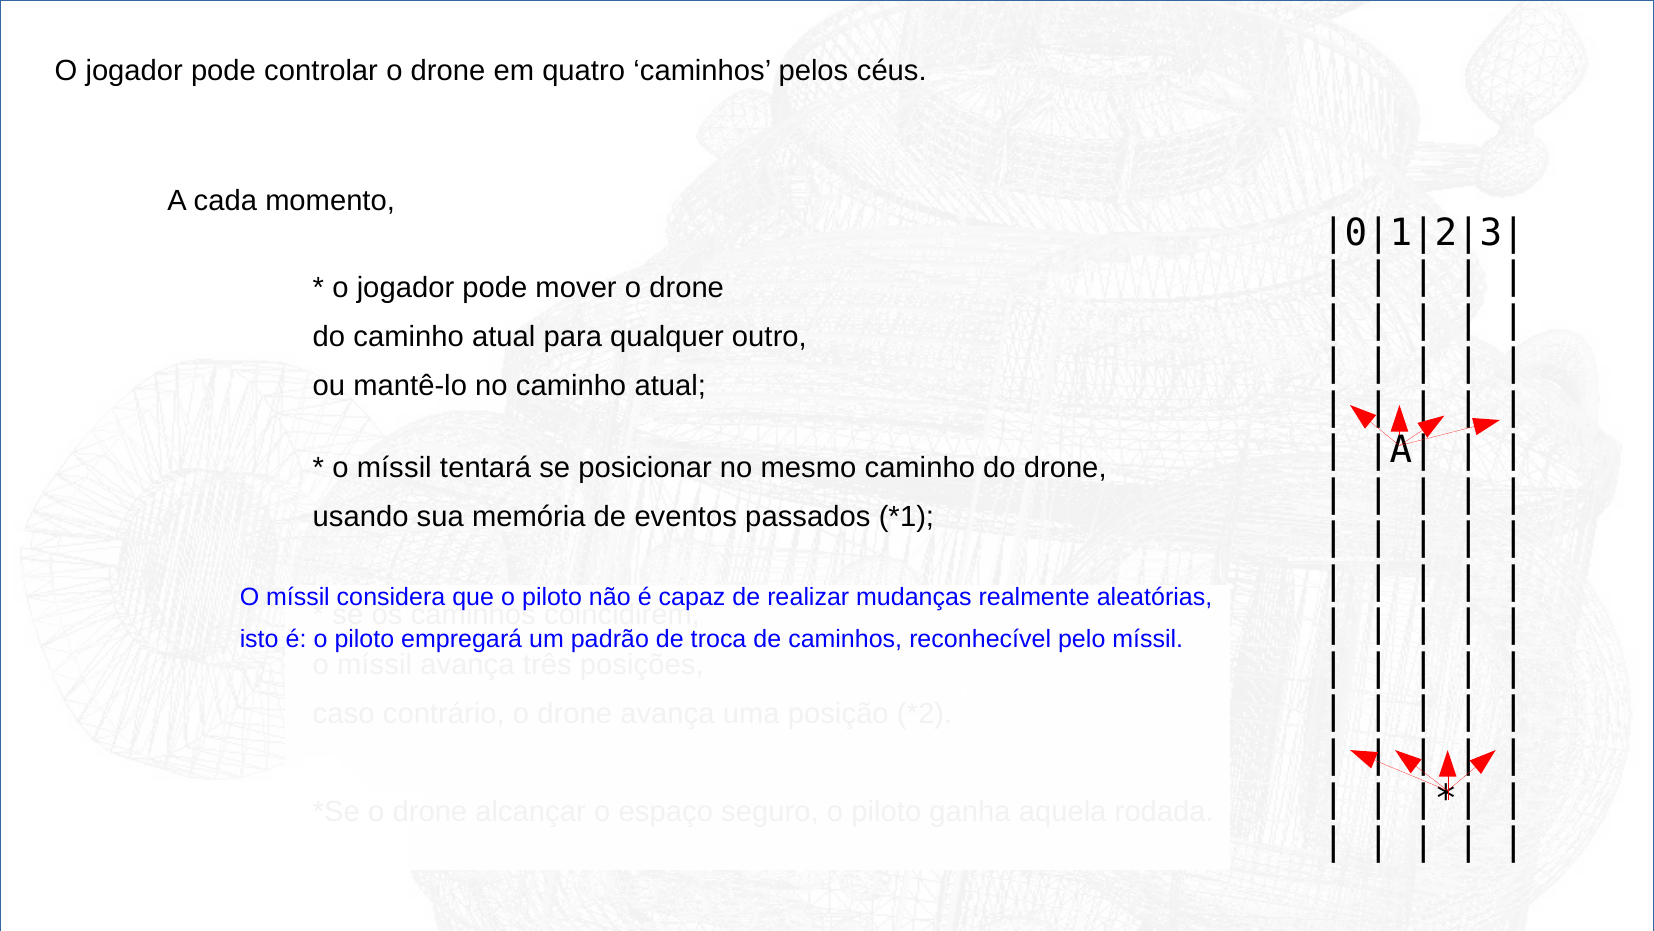

O jogador pode controlar o drone em quatro ‘caminhos’ pelos céus.
A cada momento,
|0|1|2|3|
| | | | |
| | | | |
| | | | |
| | | | |
| |A| | |
| | | | |
| | | | |
| | | | |
| | | | |
| | | | |
| | | | |
| | | | |
| | |*| |
| | | | |
* o jogador pode mover o drone
do caminho atual para qualquer outro,
ou mantê-lo no caminho atual;
* o míssil tentará se posicionar no mesmo caminho do drone,
usando sua memória de eventos passados (*1);
* se os caminhos coincidirem,
o míssil avança três posições,
caso contrário, o drone avança uma posição (*2).
*Se o drone alcançar o espaço seguro, o piloto ganha aquela rodada.
O míssil considera que o piloto não é capaz de realizar mudanças realmente aleatórias,
isto é: o piloto empregará um padrão de troca de caminhos, reconhecível pelo míssil.